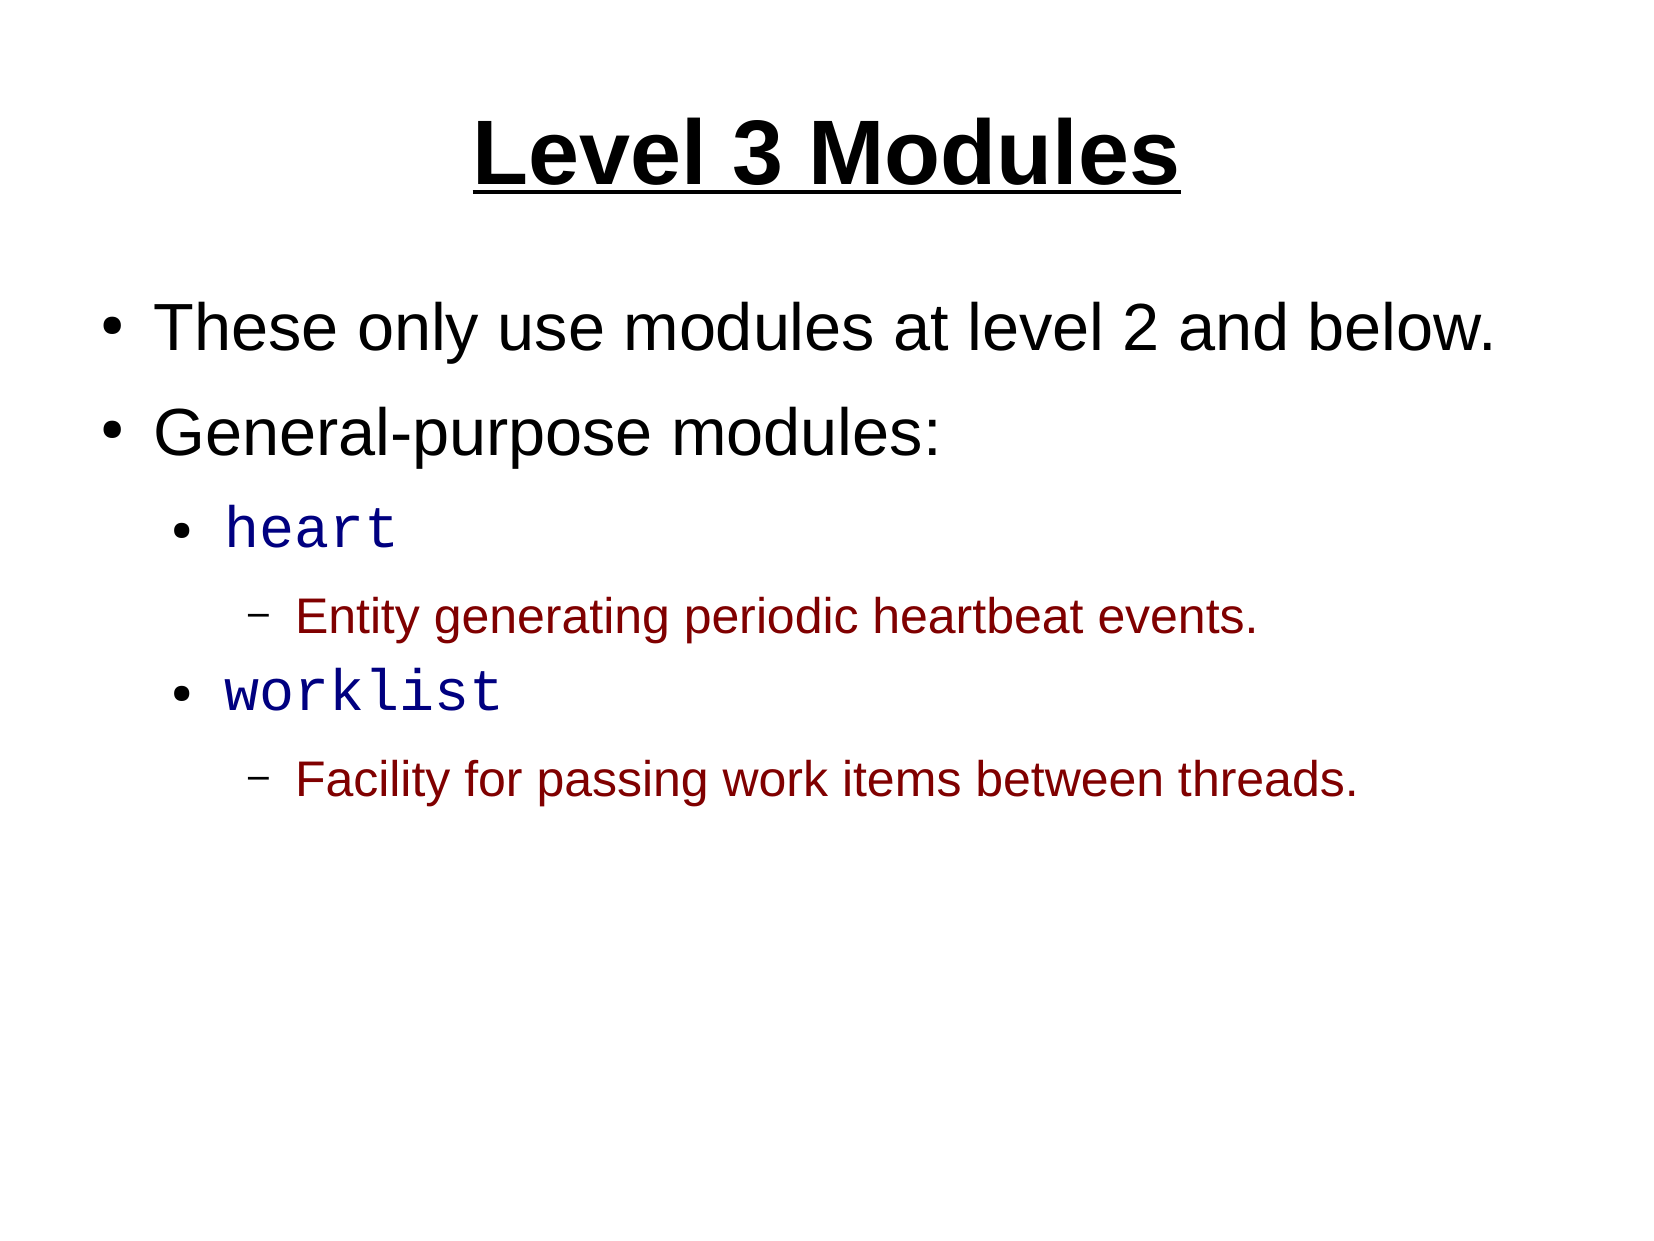

# Level 3 Modules
These only use modules at level 2 and below.
General-purpose modules:
heart
Entity generating periodic heartbeat events.
worklist
Facility for passing work items between threads.